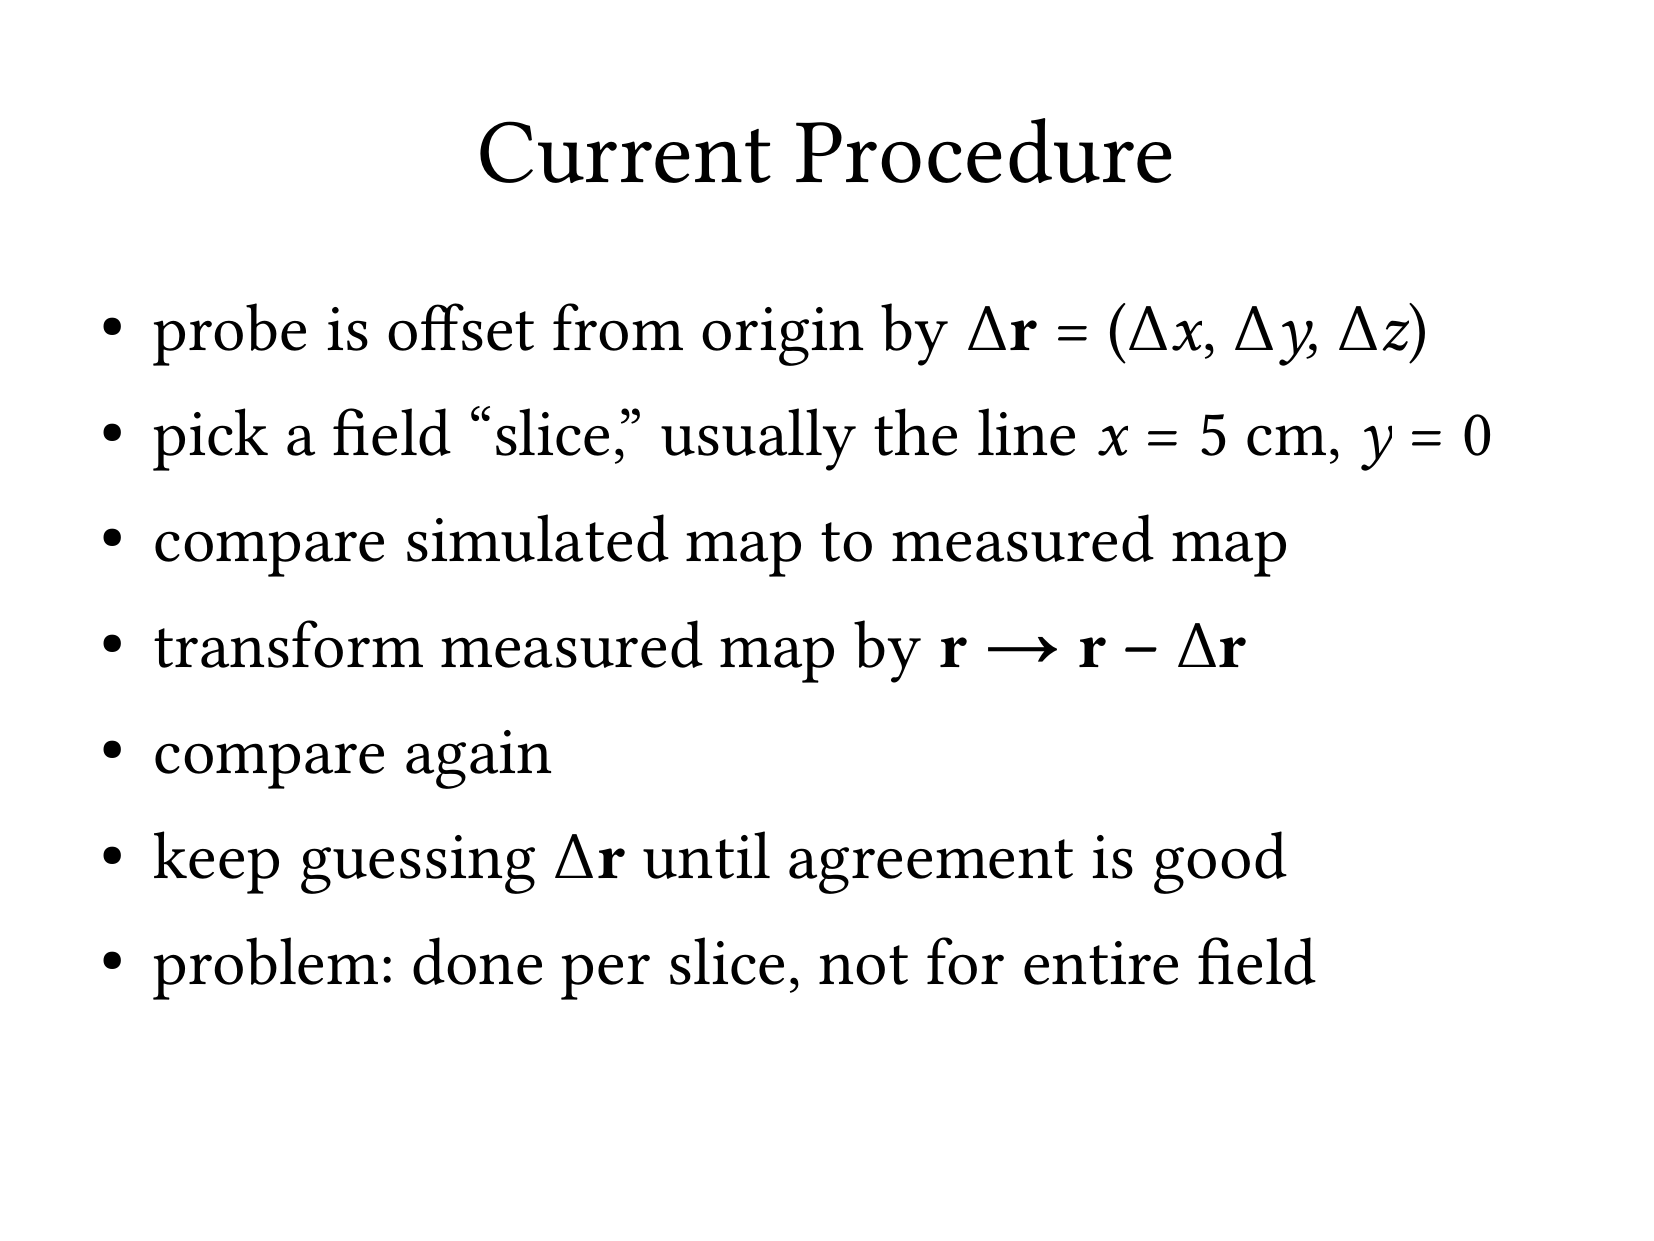

# Current Procedure
probe is offset from origin by Δr = (Δx, Δy, Δz)
pick a field “slice,” usually the line x = 5 cm, y = 0
compare simulated map to measured map
transform measured map by r → r – Δr
compare again
keep guessing Δr until agreement is good
problem: done per slice, not for entire field